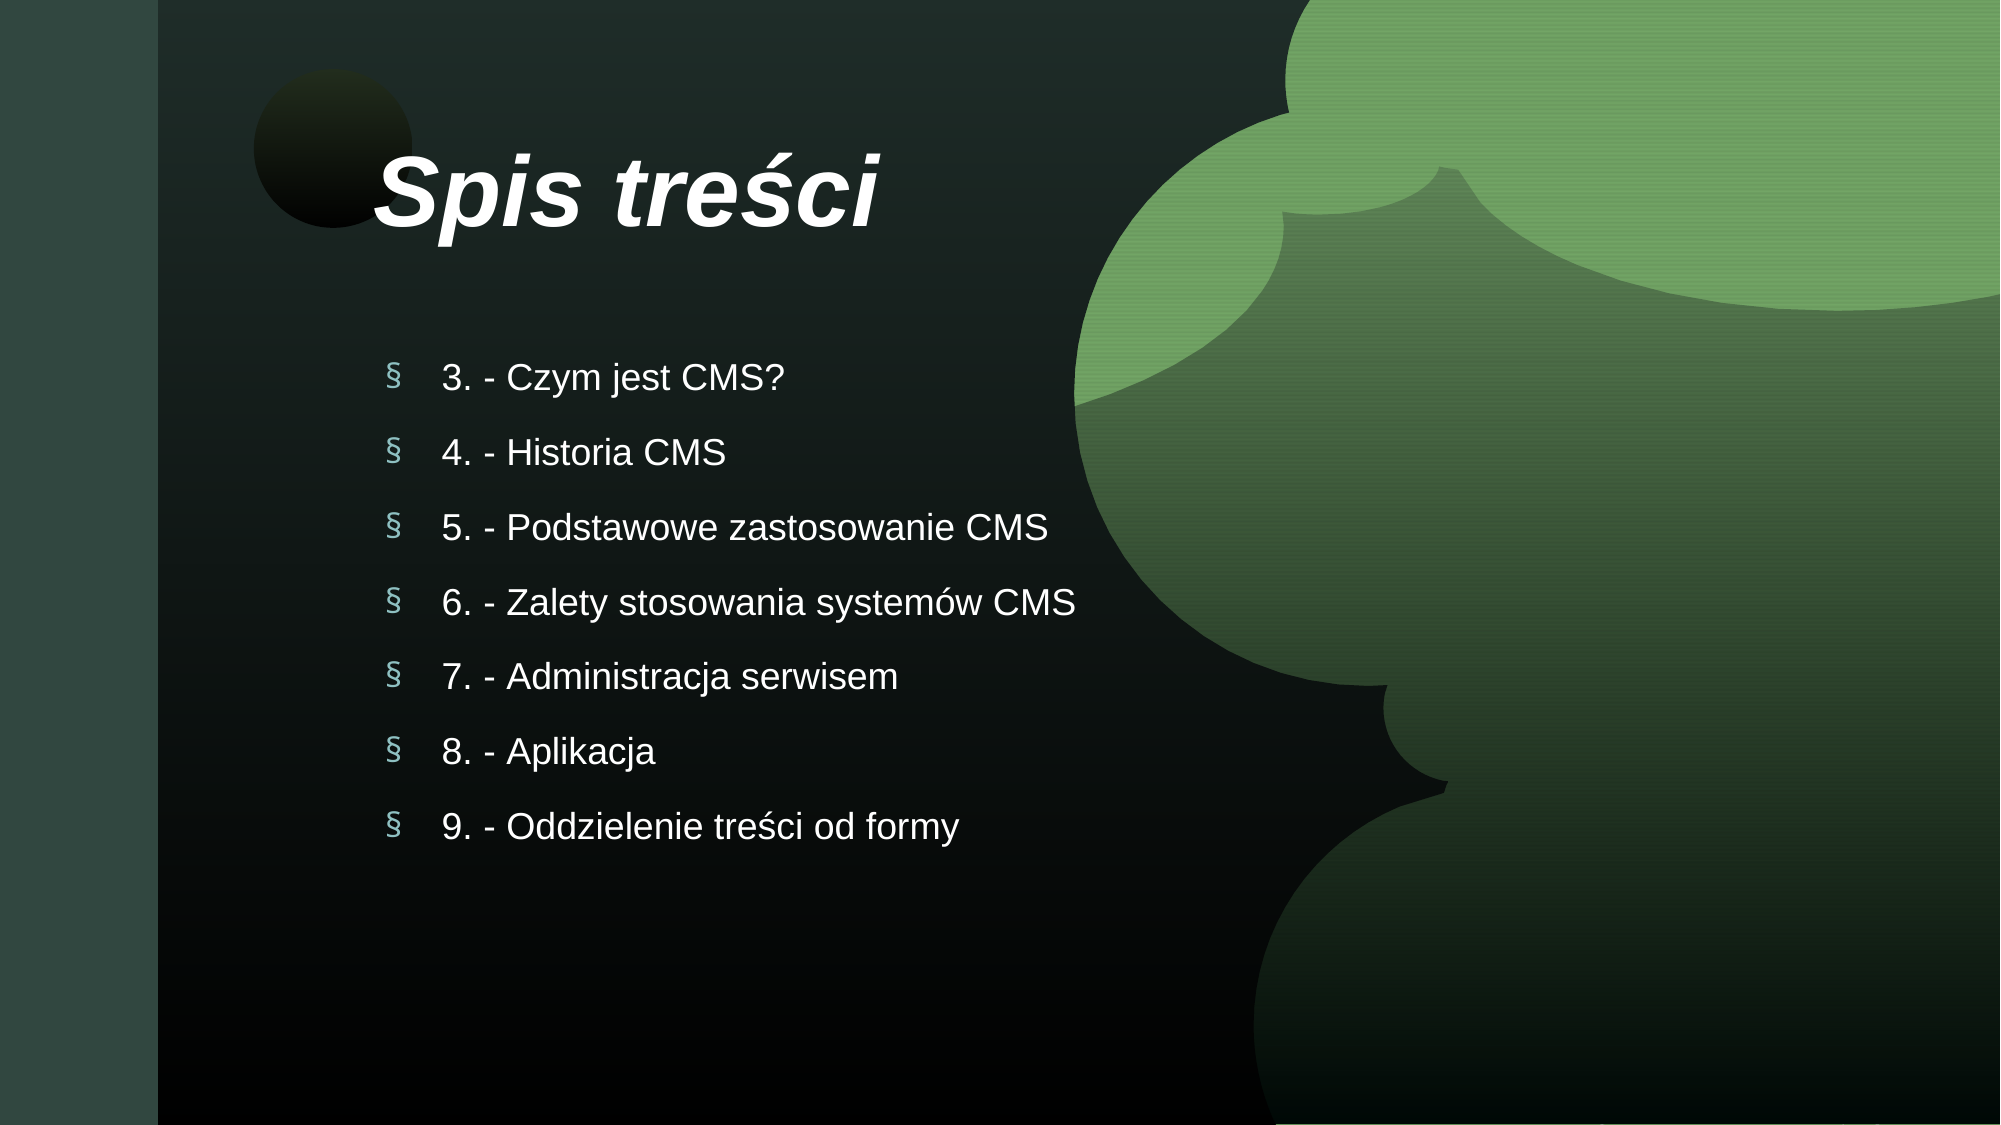

# Spis treści
3. - Czym jest CMS?
4. - Historia CMS
5. - Podstawowe zastosowanie CMS
6. - Zalety stosowania systemów CMS
7. - Administracja serwisem
8. - Aplikacja
9. - Oddzielenie treści od formy